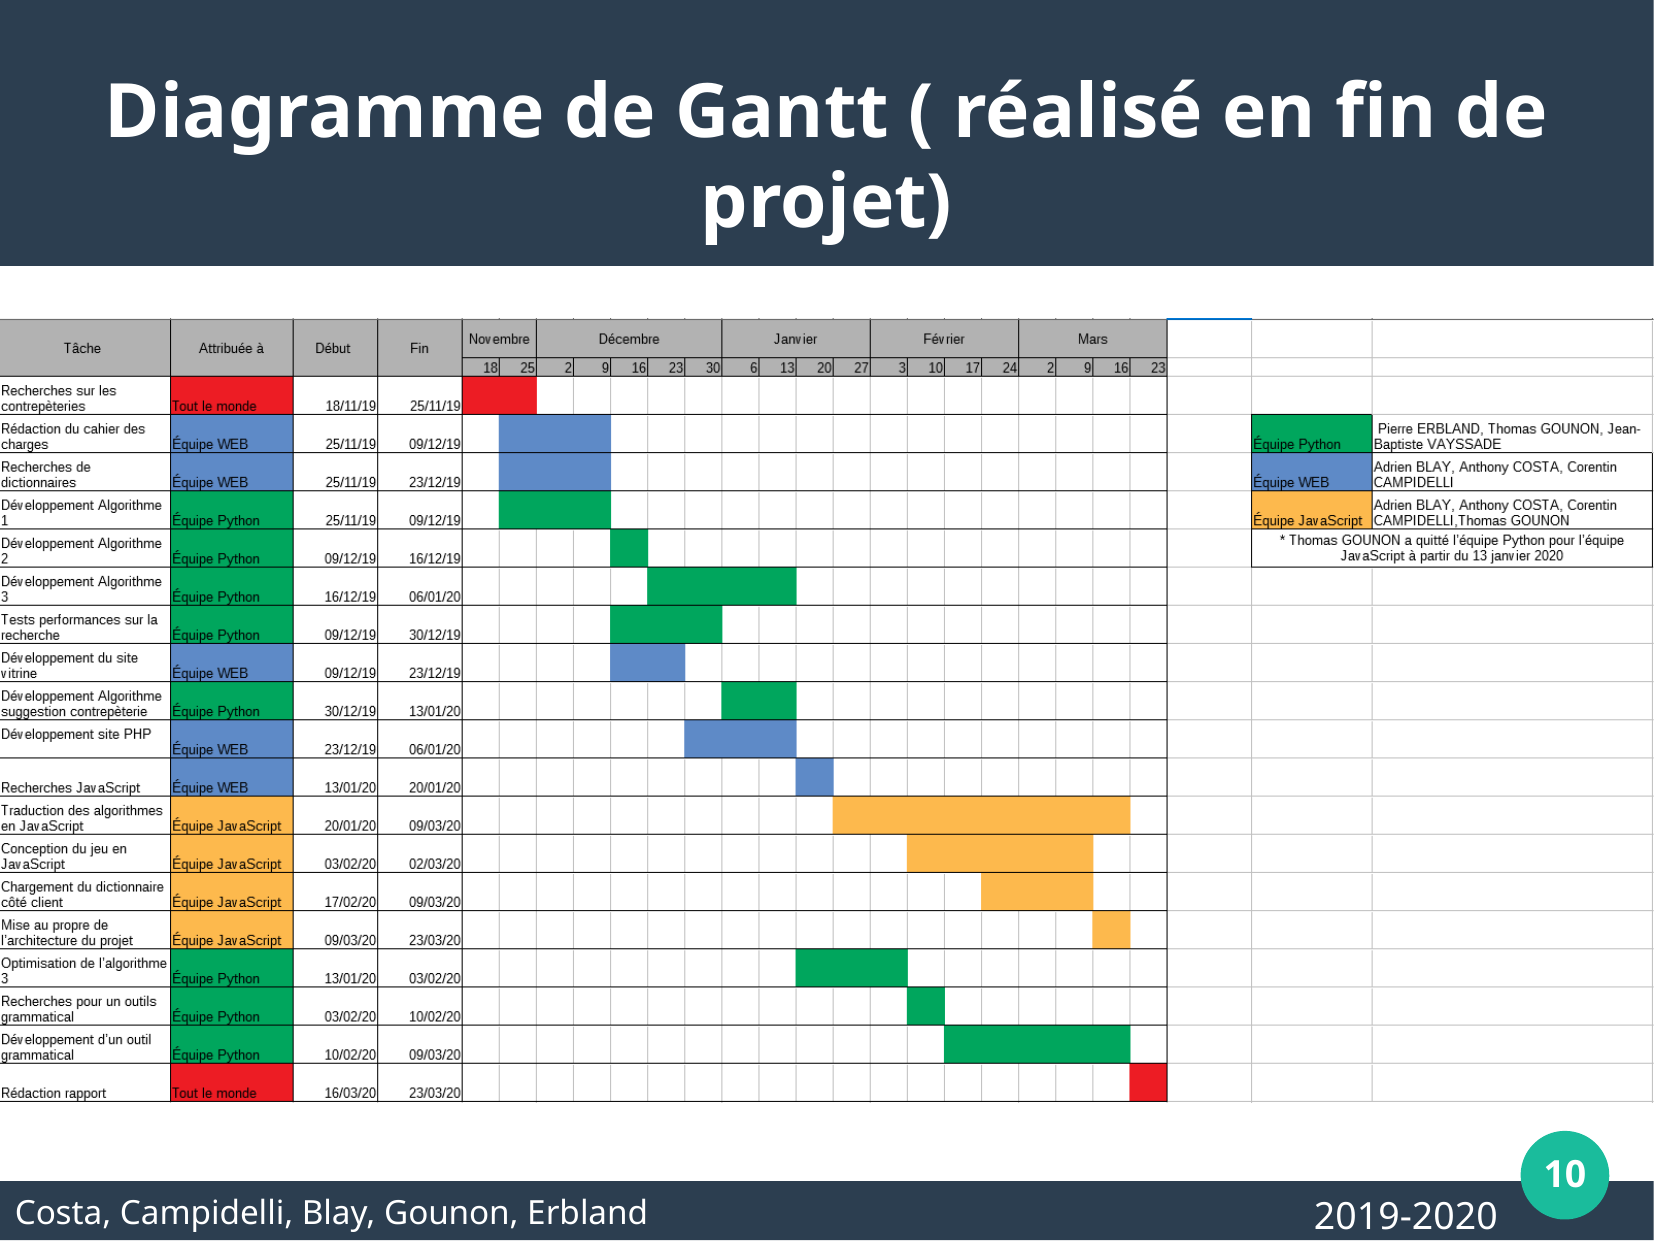

# Diagramme de Gantt ( réalisé en fin de projet)
Costa, Campidelli, Blay, Gounon, Erbland
2019-2020